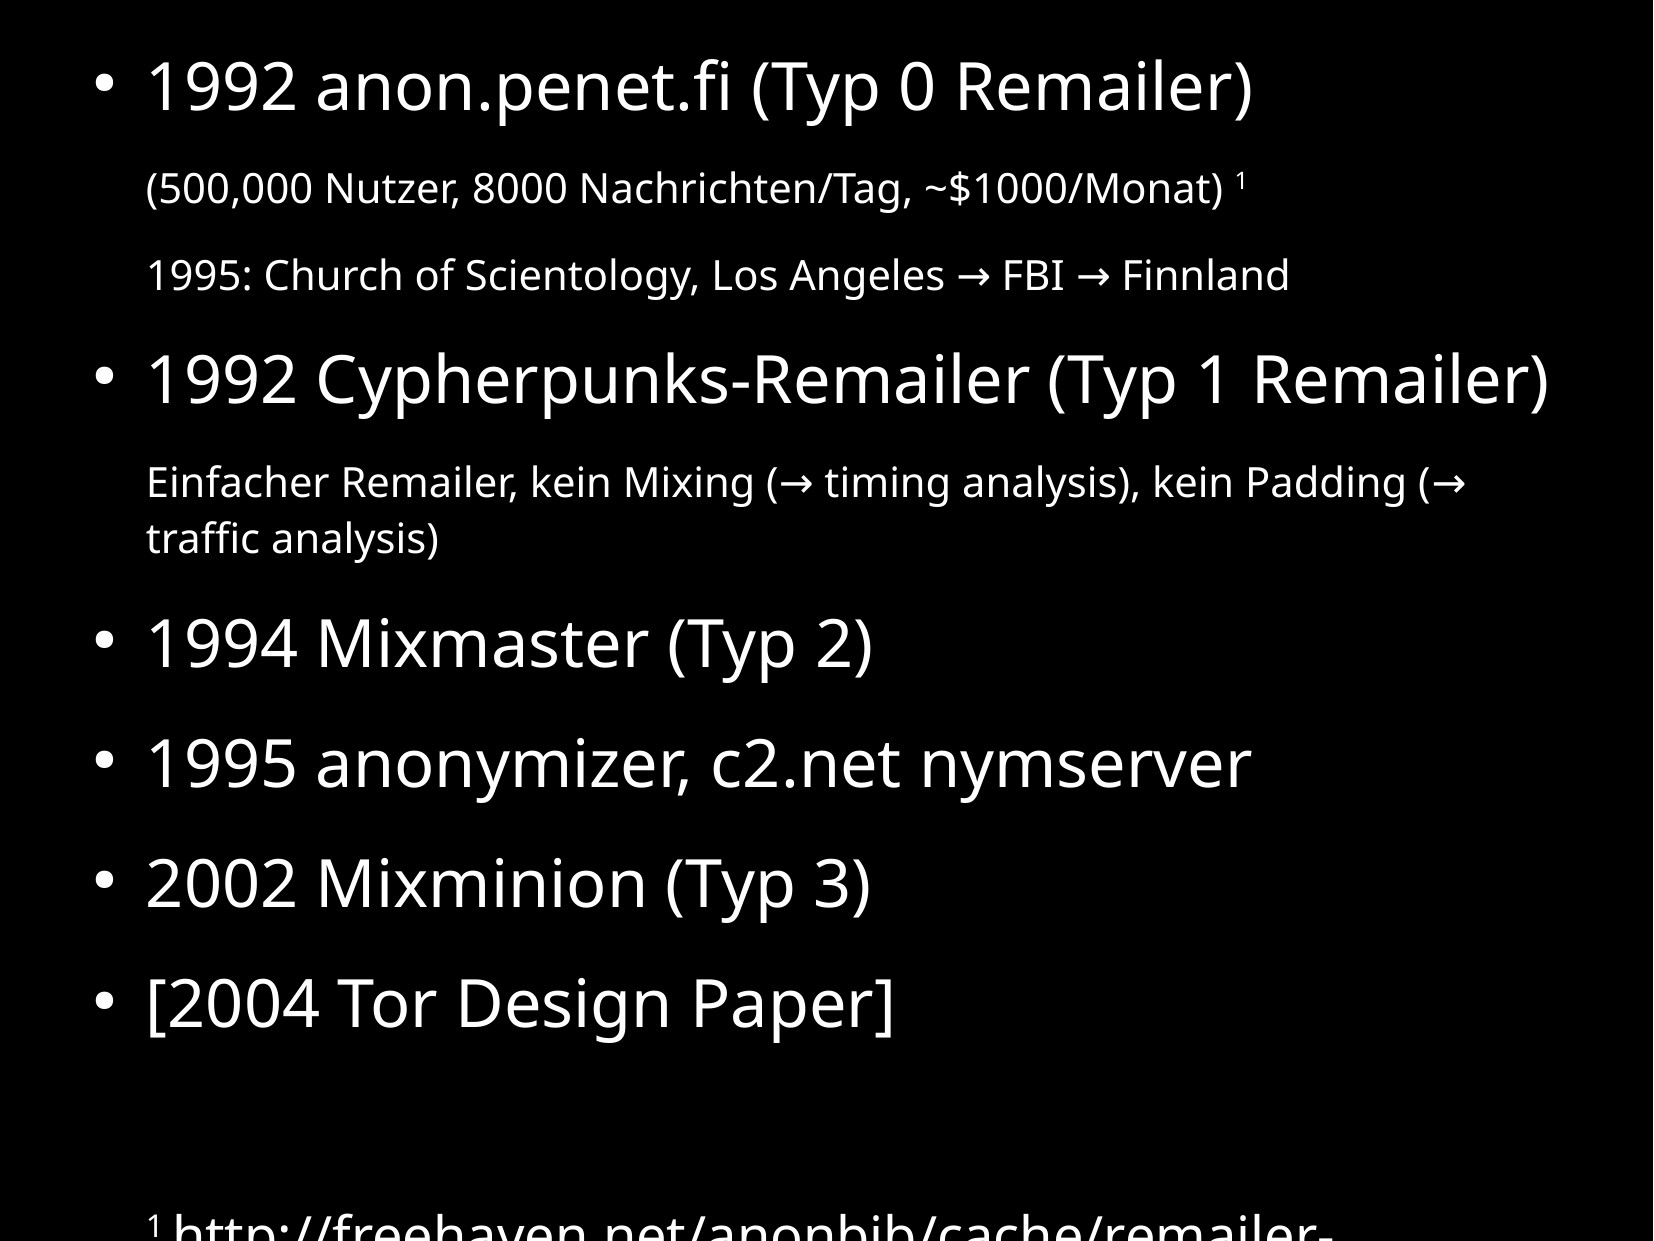

# 1992 anon.penet.fi (Typ 0 Remailer)
(500,000 Nutzer, 8000 Nachrichten/Tag, ~$1000/Monat) 1
1995: Church of Scientology, Los Angeles → FBI → Finnland
1992 Cypherpunks-Remailer (Typ 1 Remailer)
Einfacher Remailer, kein Mixing (→ timing analysis), kein Padding (→ traffic analysis)
1994 Mixmaster (Typ 2)
1995 anonymizer, c2.net nymserver
2002 Mixminion (Typ 3)
[2004 Tor Design Paper]
1 http://freehaven.net/anonbib/cache/remailer-history.html